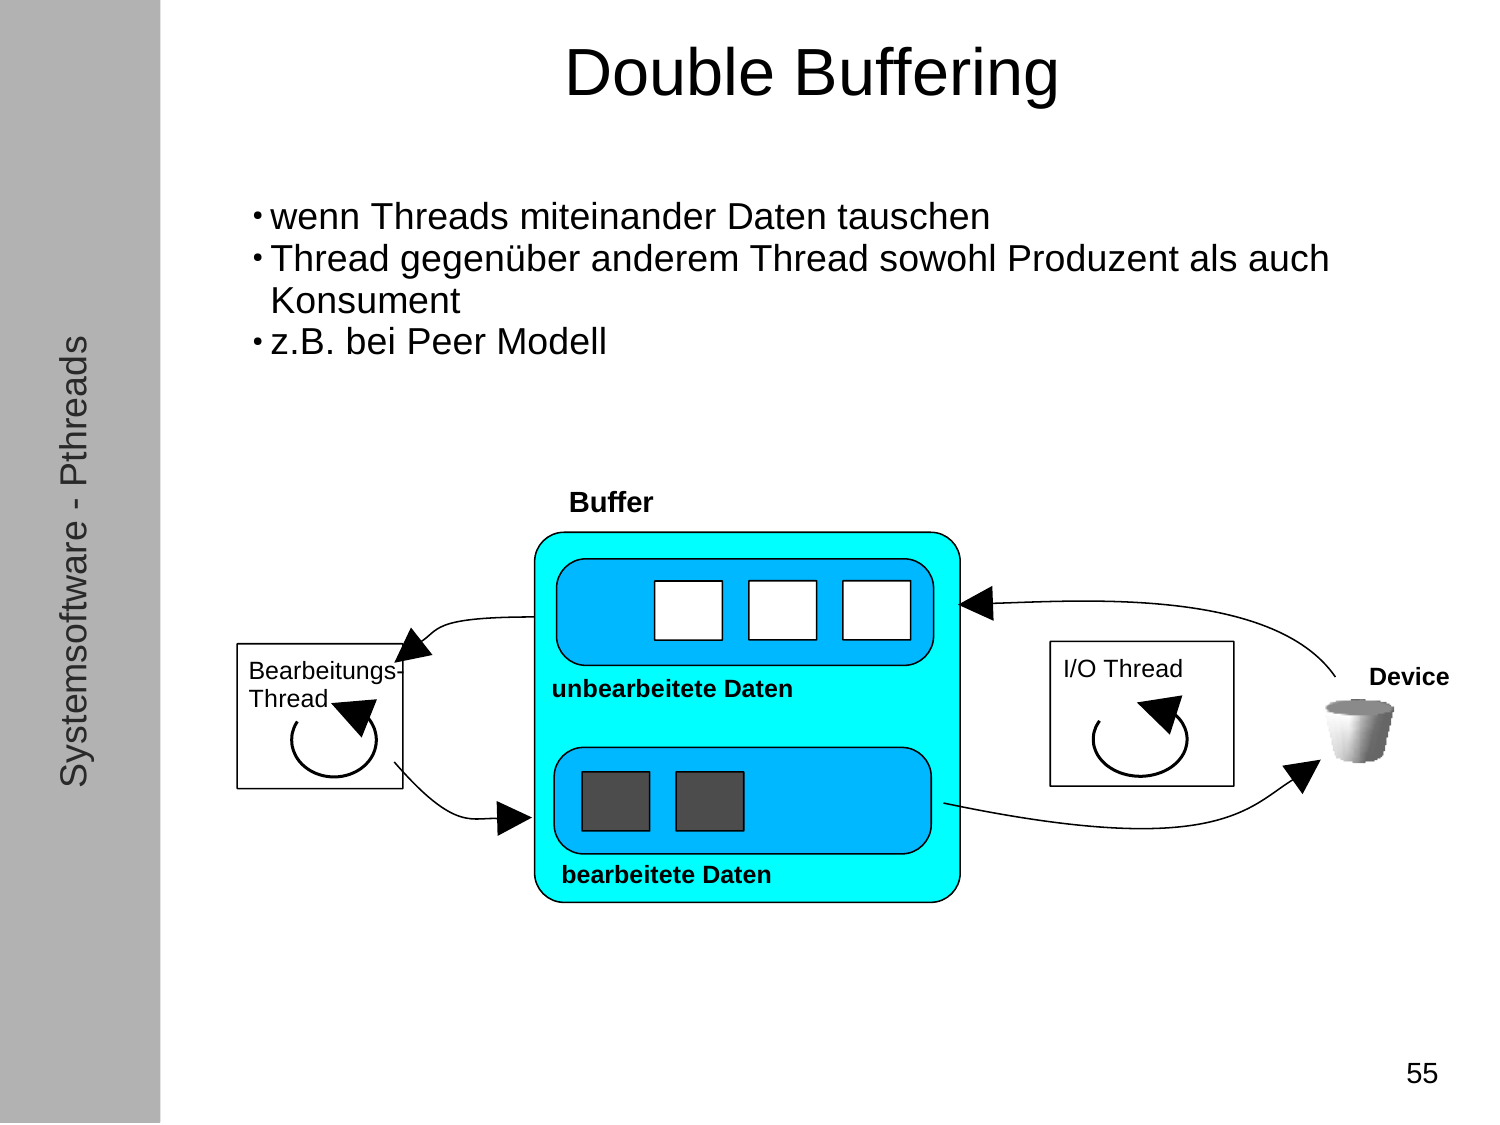

Double Buffering
wenn Threads miteinander Daten tauschen
Thread gegenüber anderem Thread sowohl Produzent als auch Konsument
z.B. bei Peer Modell
Buffer
Systemsoftware - Pthreads
I/O Thread
Bearbeitungs-
Thread
Device
unbearbeitete Daten
bearbeitete Daten